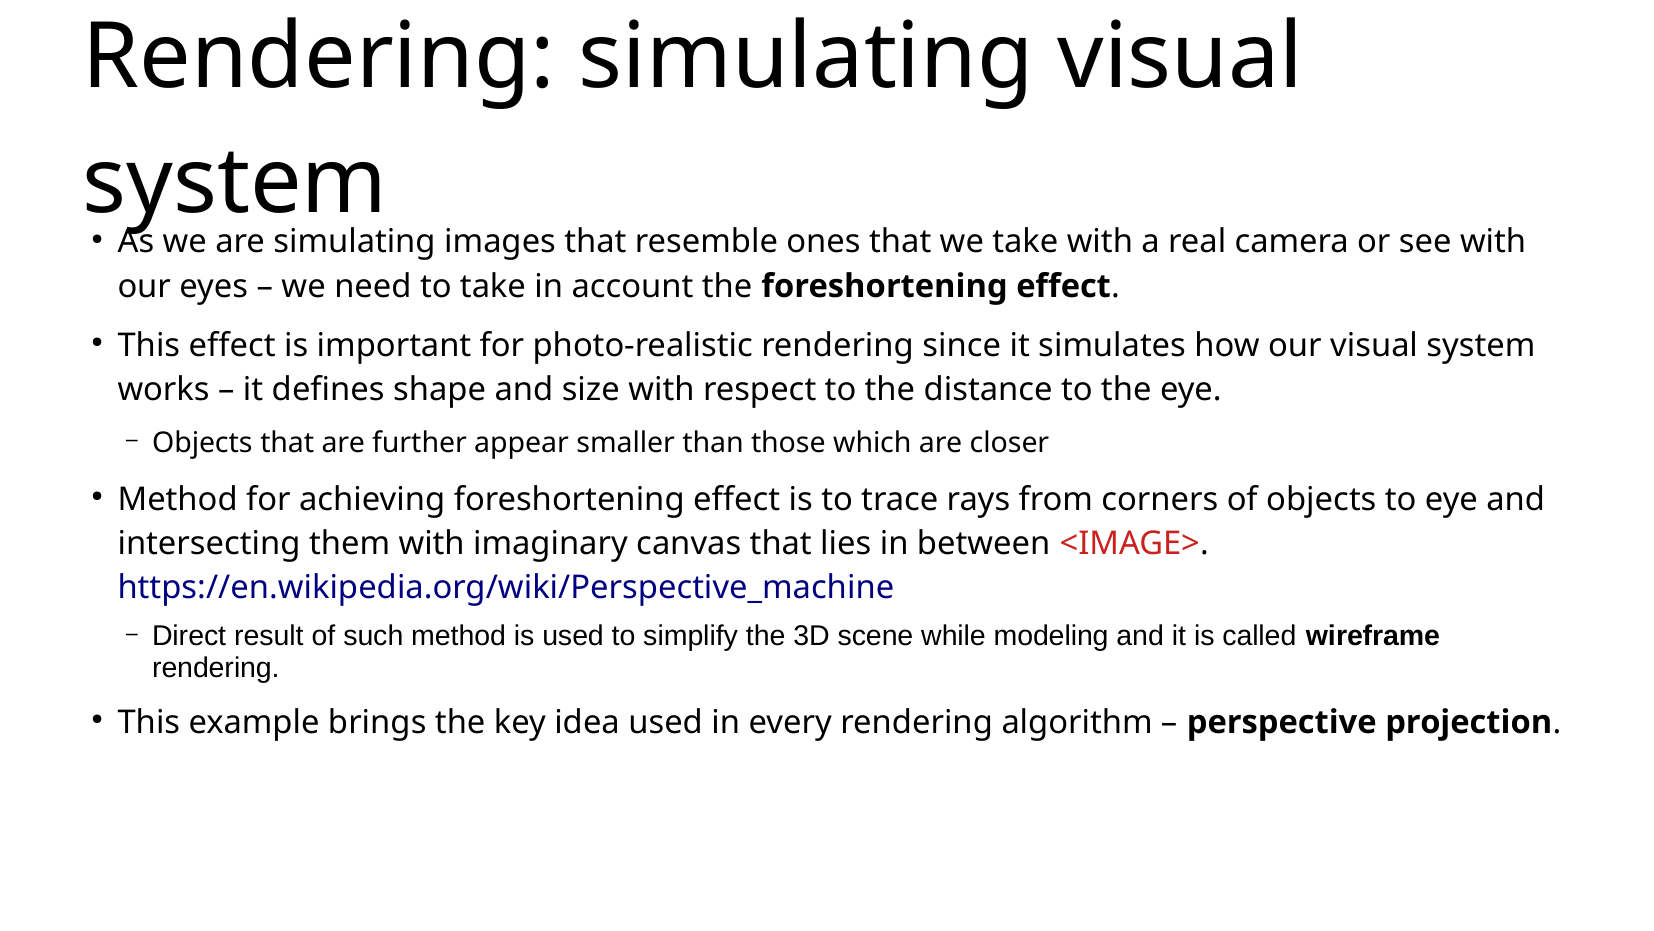

# Rendering: simulating visual system
As we are simulating images that resemble ones that we take with a real camera or see with our eyes – we need to take in account the foreshortening effect.
This effect is important for photo-realistic rendering since it simulates how our visual system works – it defines shape and size with respect to the distance to the eye.
Objects that are further appear smaller than those which are closer
Method for achieving foreshortening effect is to trace rays from corners of objects to eye and intersecting them with imaginary canvas that lies in between <IMAGE>. https://en.wikipedia.org/wiki/Perspective_machine
Direct result of such method is used to simplify the 3D scene while modeling and it is called wireframe rendering.
This example brings the key idea used in every rendering algorithm – perspective projection.